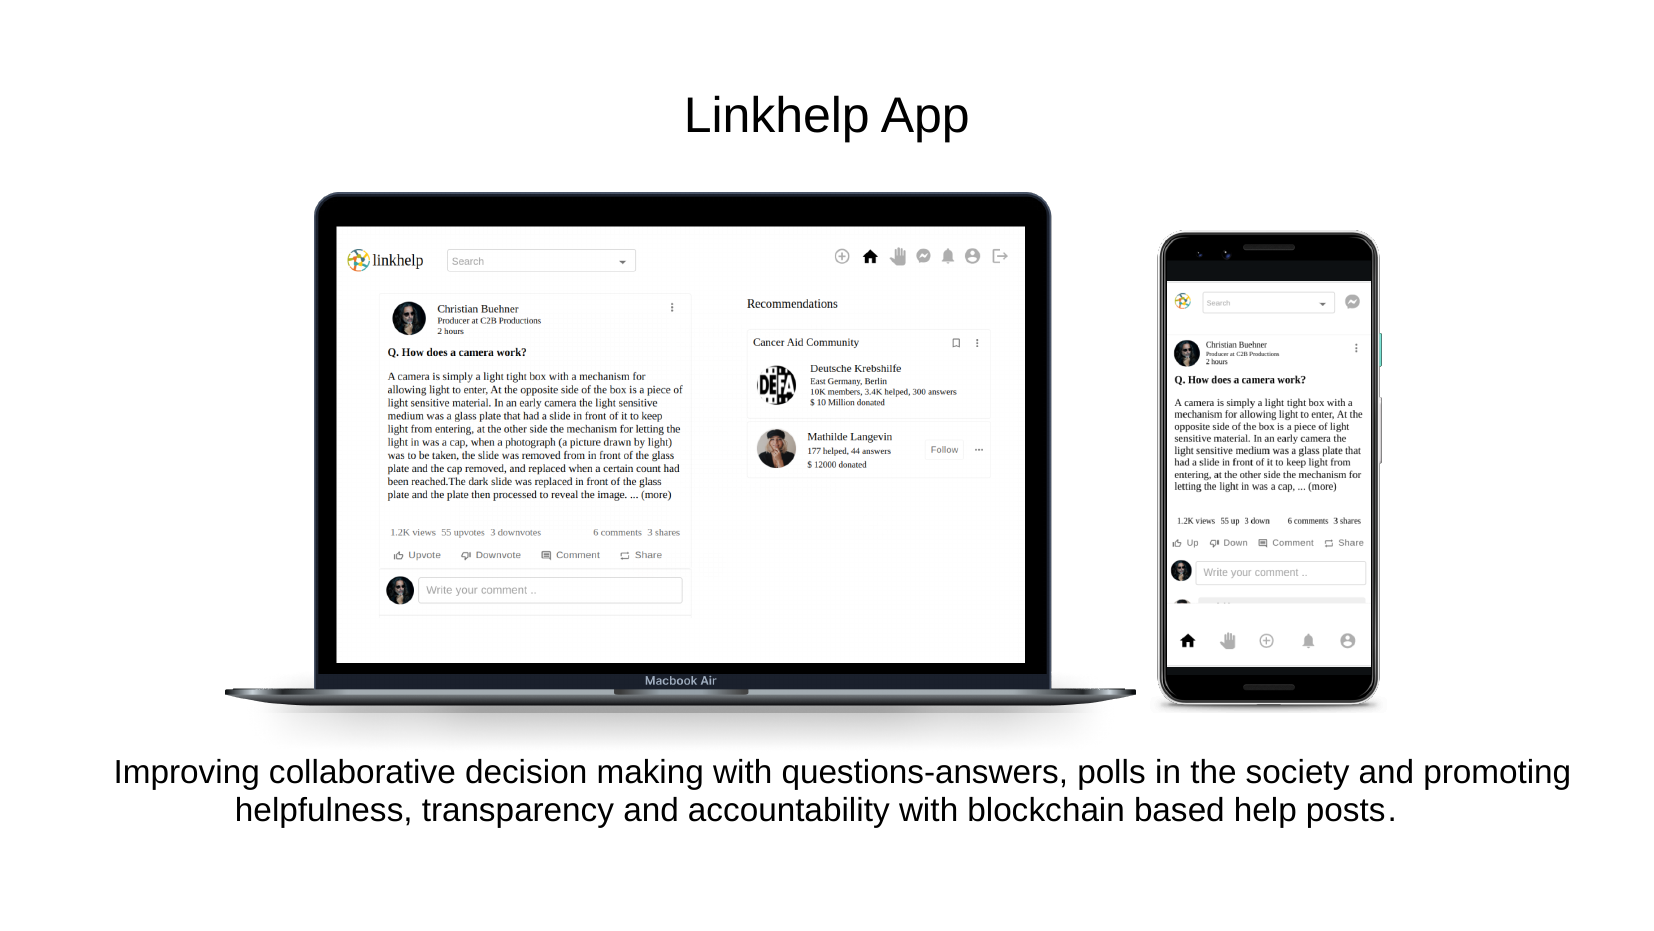

# Linkhelp App
Improving collaborative decision making with questions-answers, polls in the society and promoting helpfulness, transparency and accountability with blockchain based help posts.